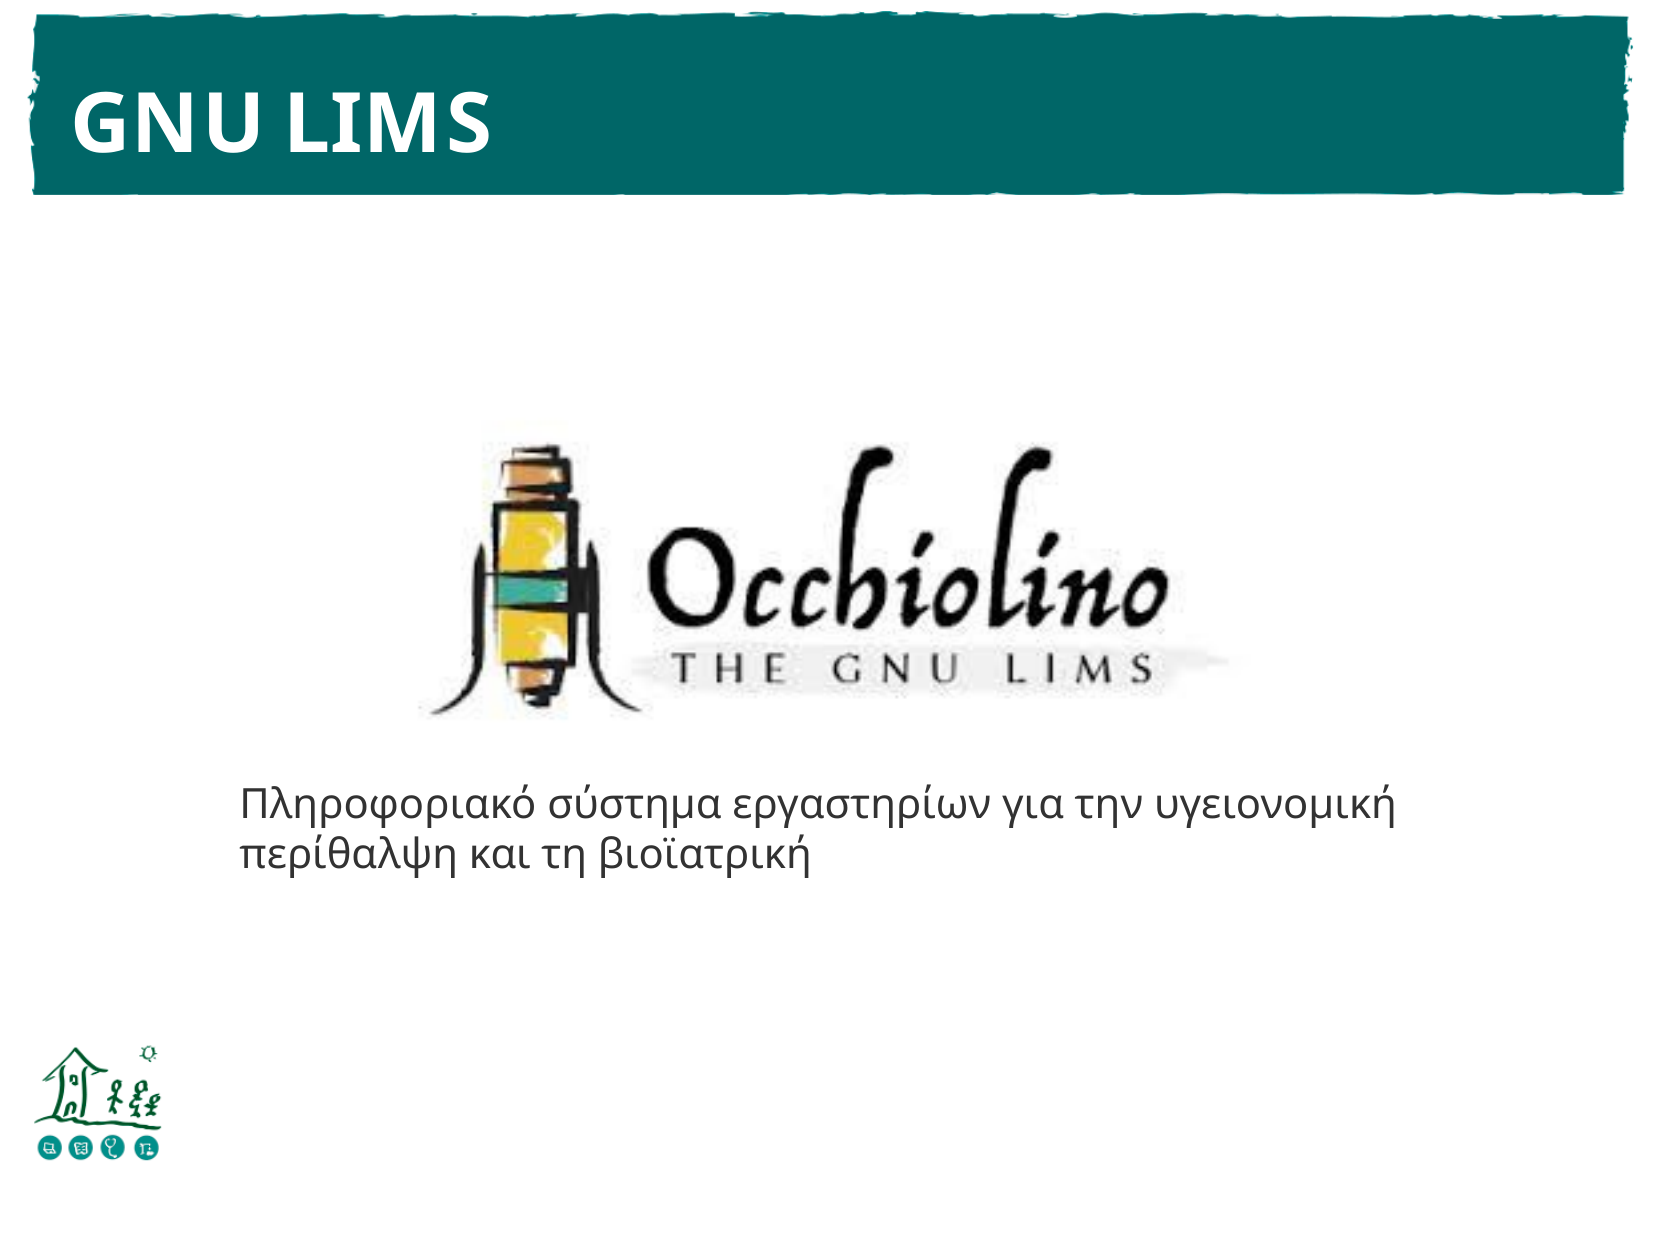

GNULIMS
Πληροφοριακό σύστημα εργαστηρίων για την υγειονομική περίθαλψη και τη βιοϊατρική